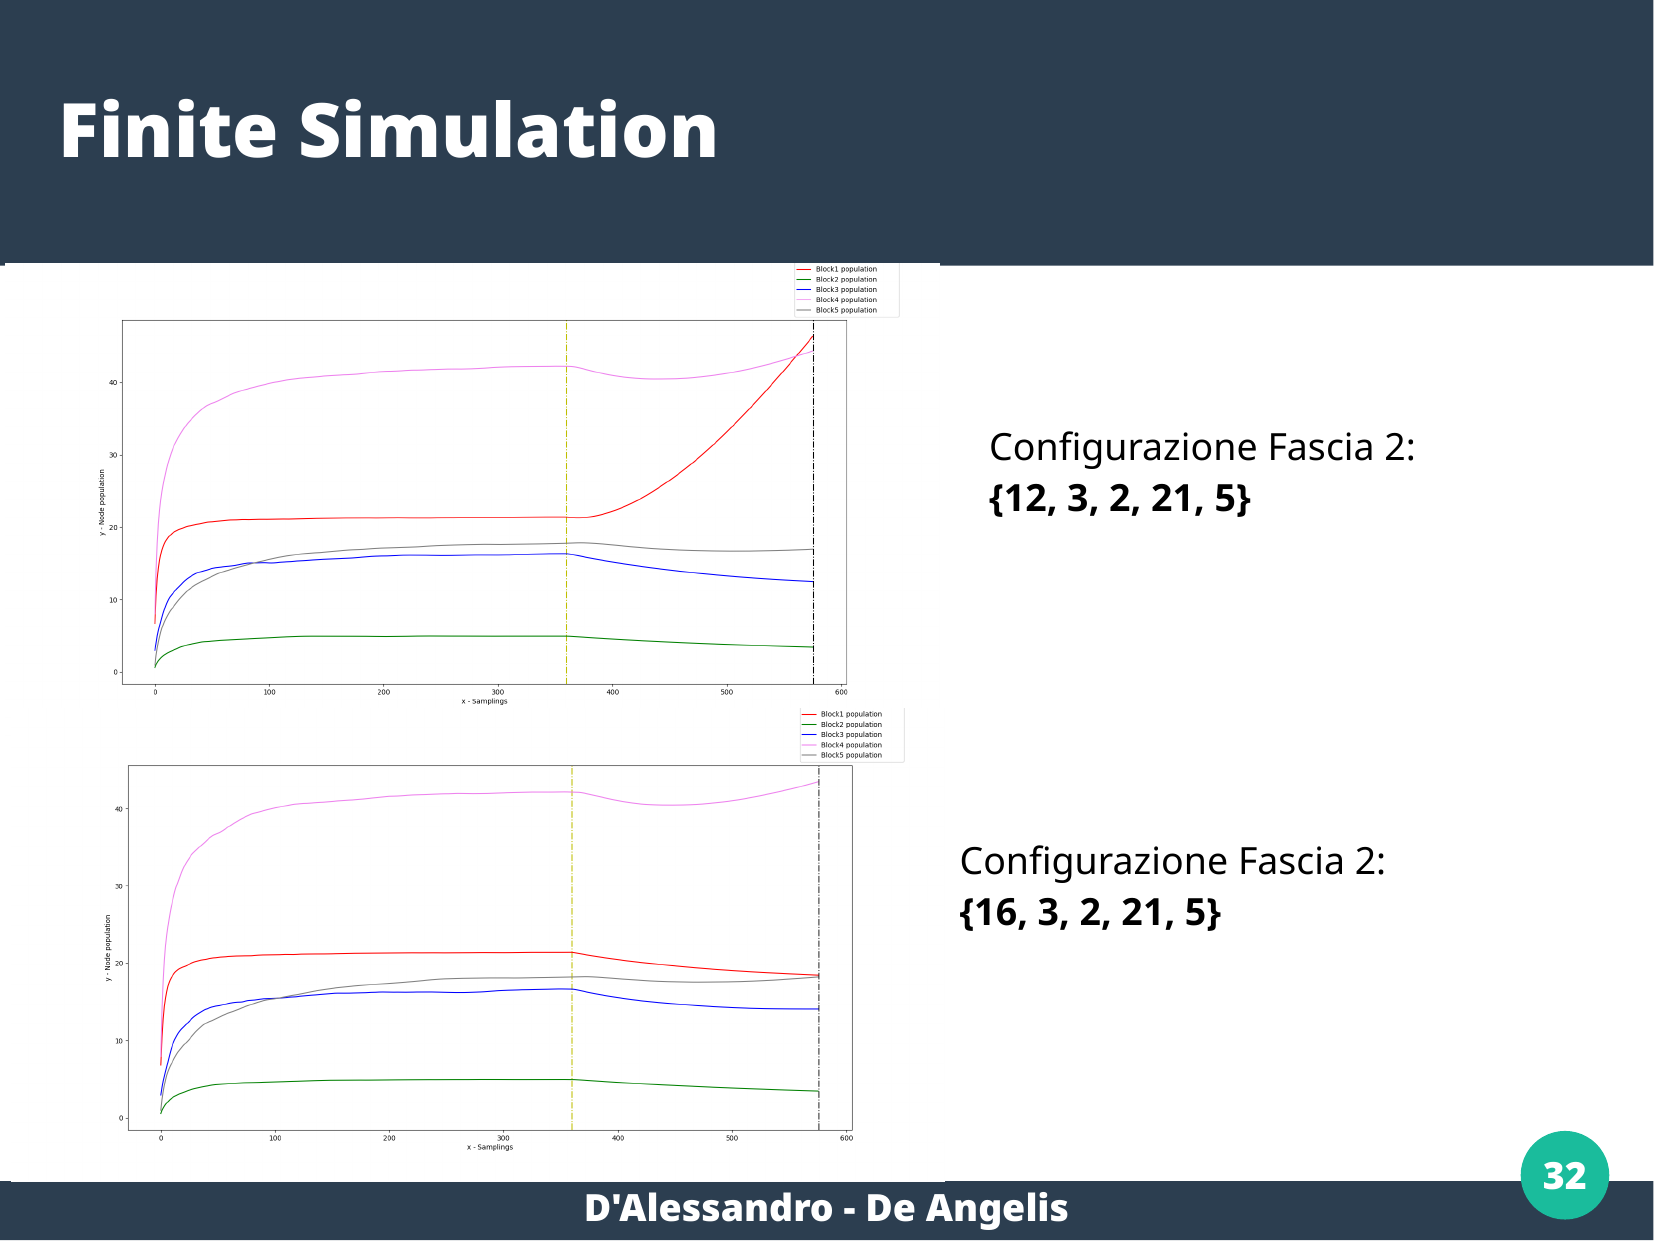

# Finite Simulation
Configurazione Fascia 2: {12, 3, 2, 21, 5}
Configurazione Fascia 2: {16, 3, 2, 21, 5}
32
D'Alessandro - De Angelis